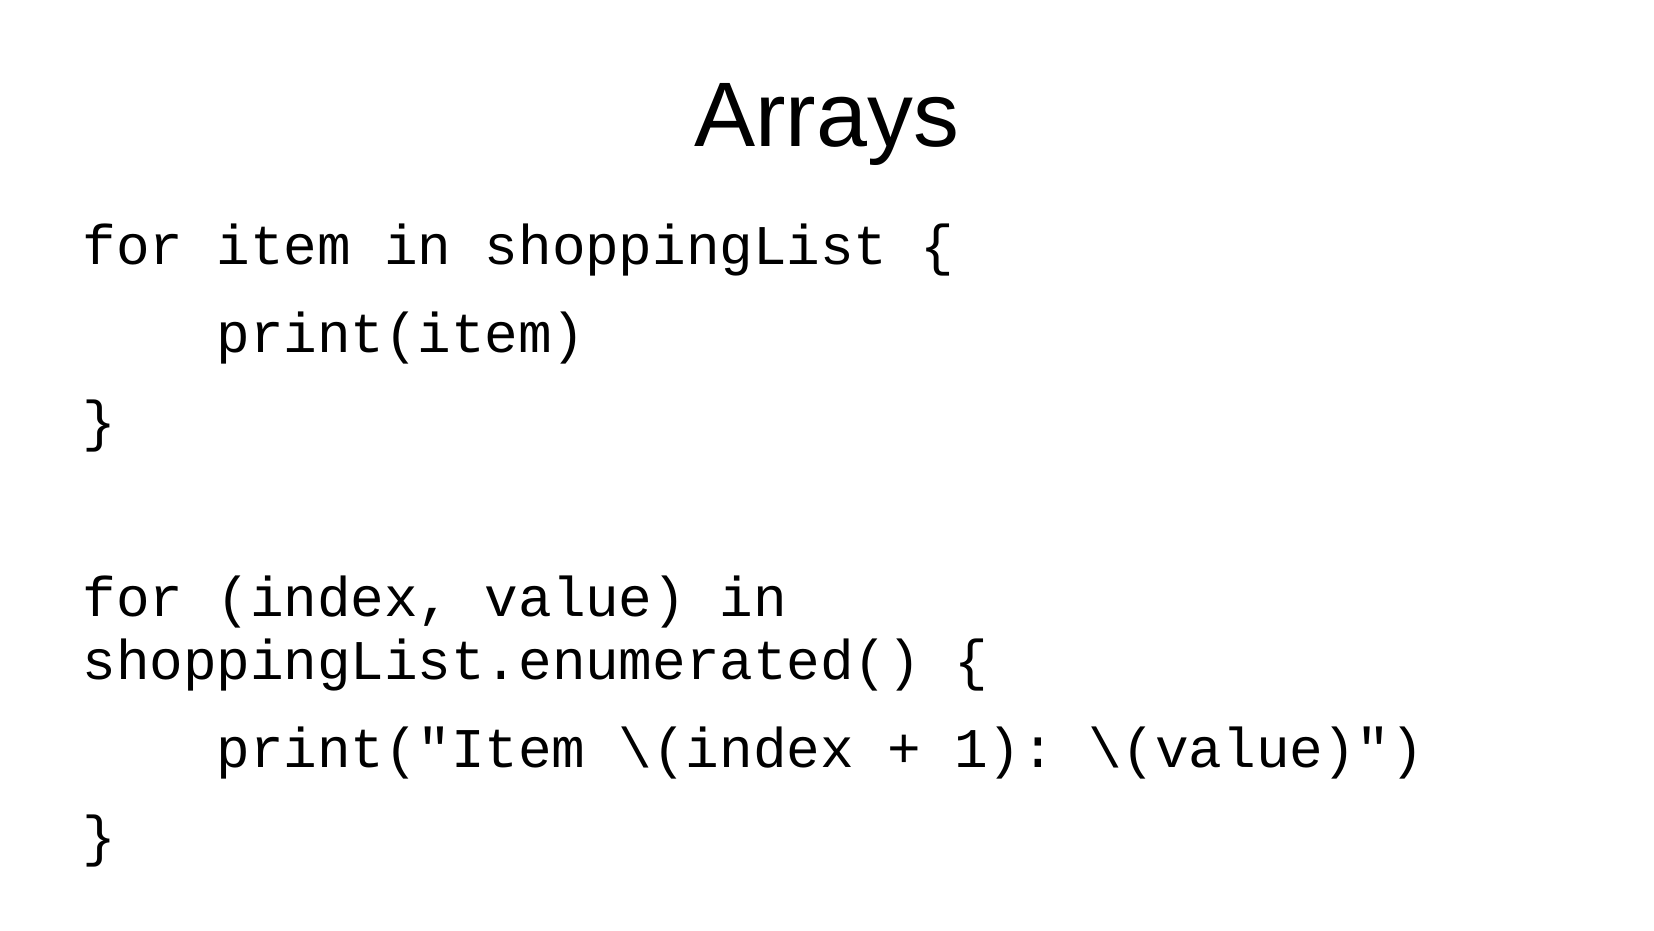

# Arrays
for item in shoppingList {
 print(item)
}
for (index, value) in shoppingList.enumerated() {
 print("Item \(index + 1): \(value)")
}